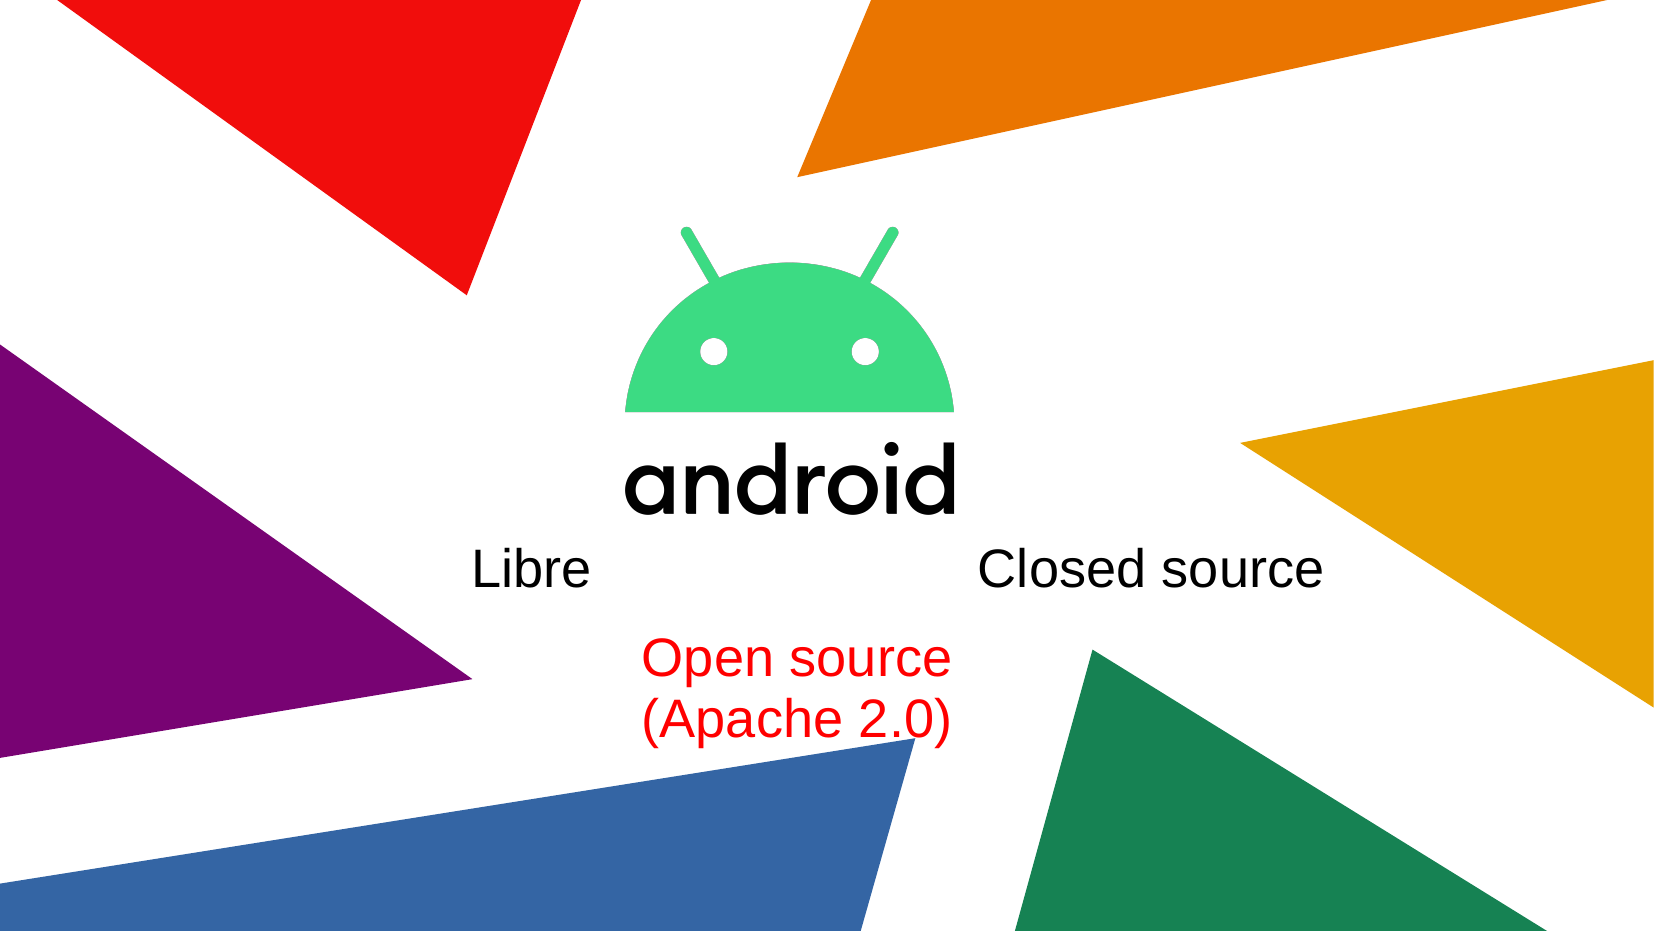

Libre
Closed source
Open source (Apache 2.0)